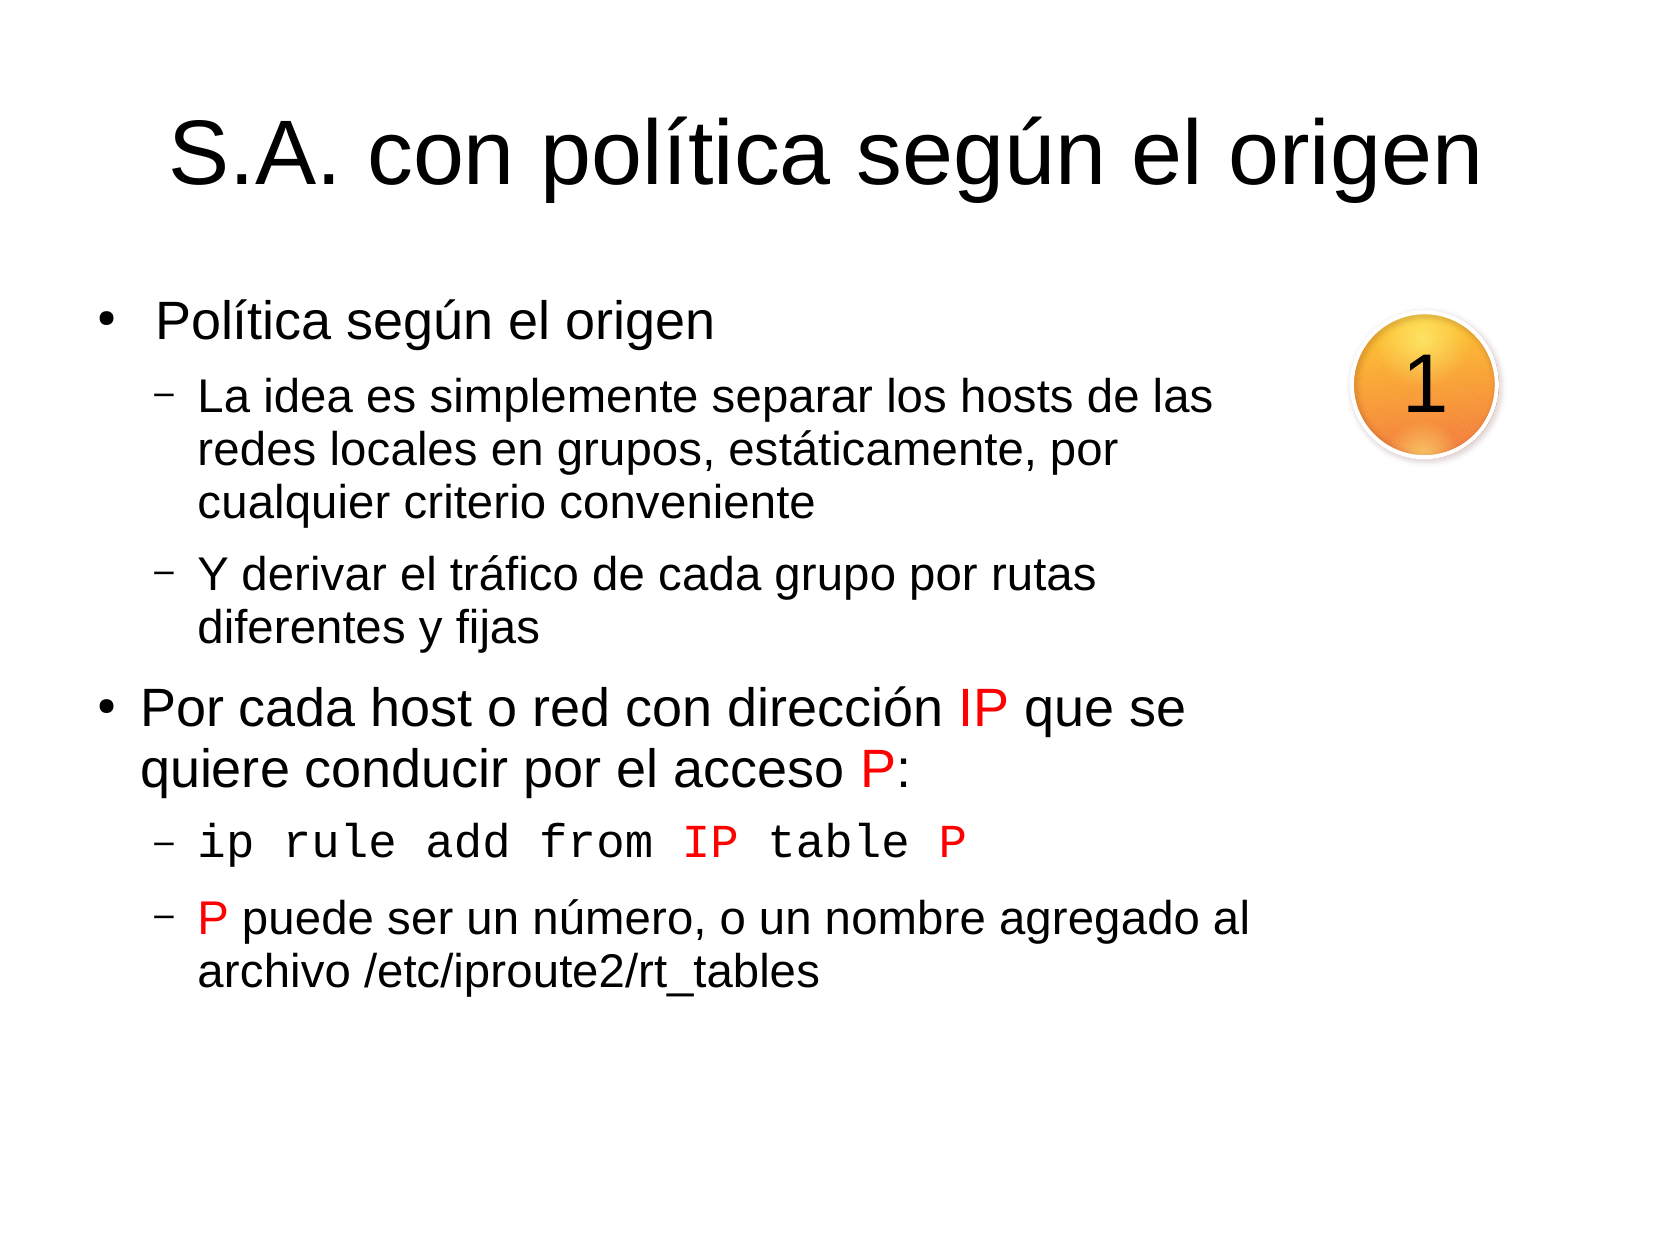

# S.A. con política según el origen
 Política según el origen
La idea es simplemente separar los hosts de las redes locales en grupos, estáticamente, por cualquier criterio conveniente
Y derivar el tráfico de cada grupo por rutas diferentes y fijas
Por cada host o red con dirección IP que se quiere conducir por el acceso P:
ip rule add from IP table P
P puede ser un número, o un nombre agregado al archivo /etc/iproute2/rt_tables
1